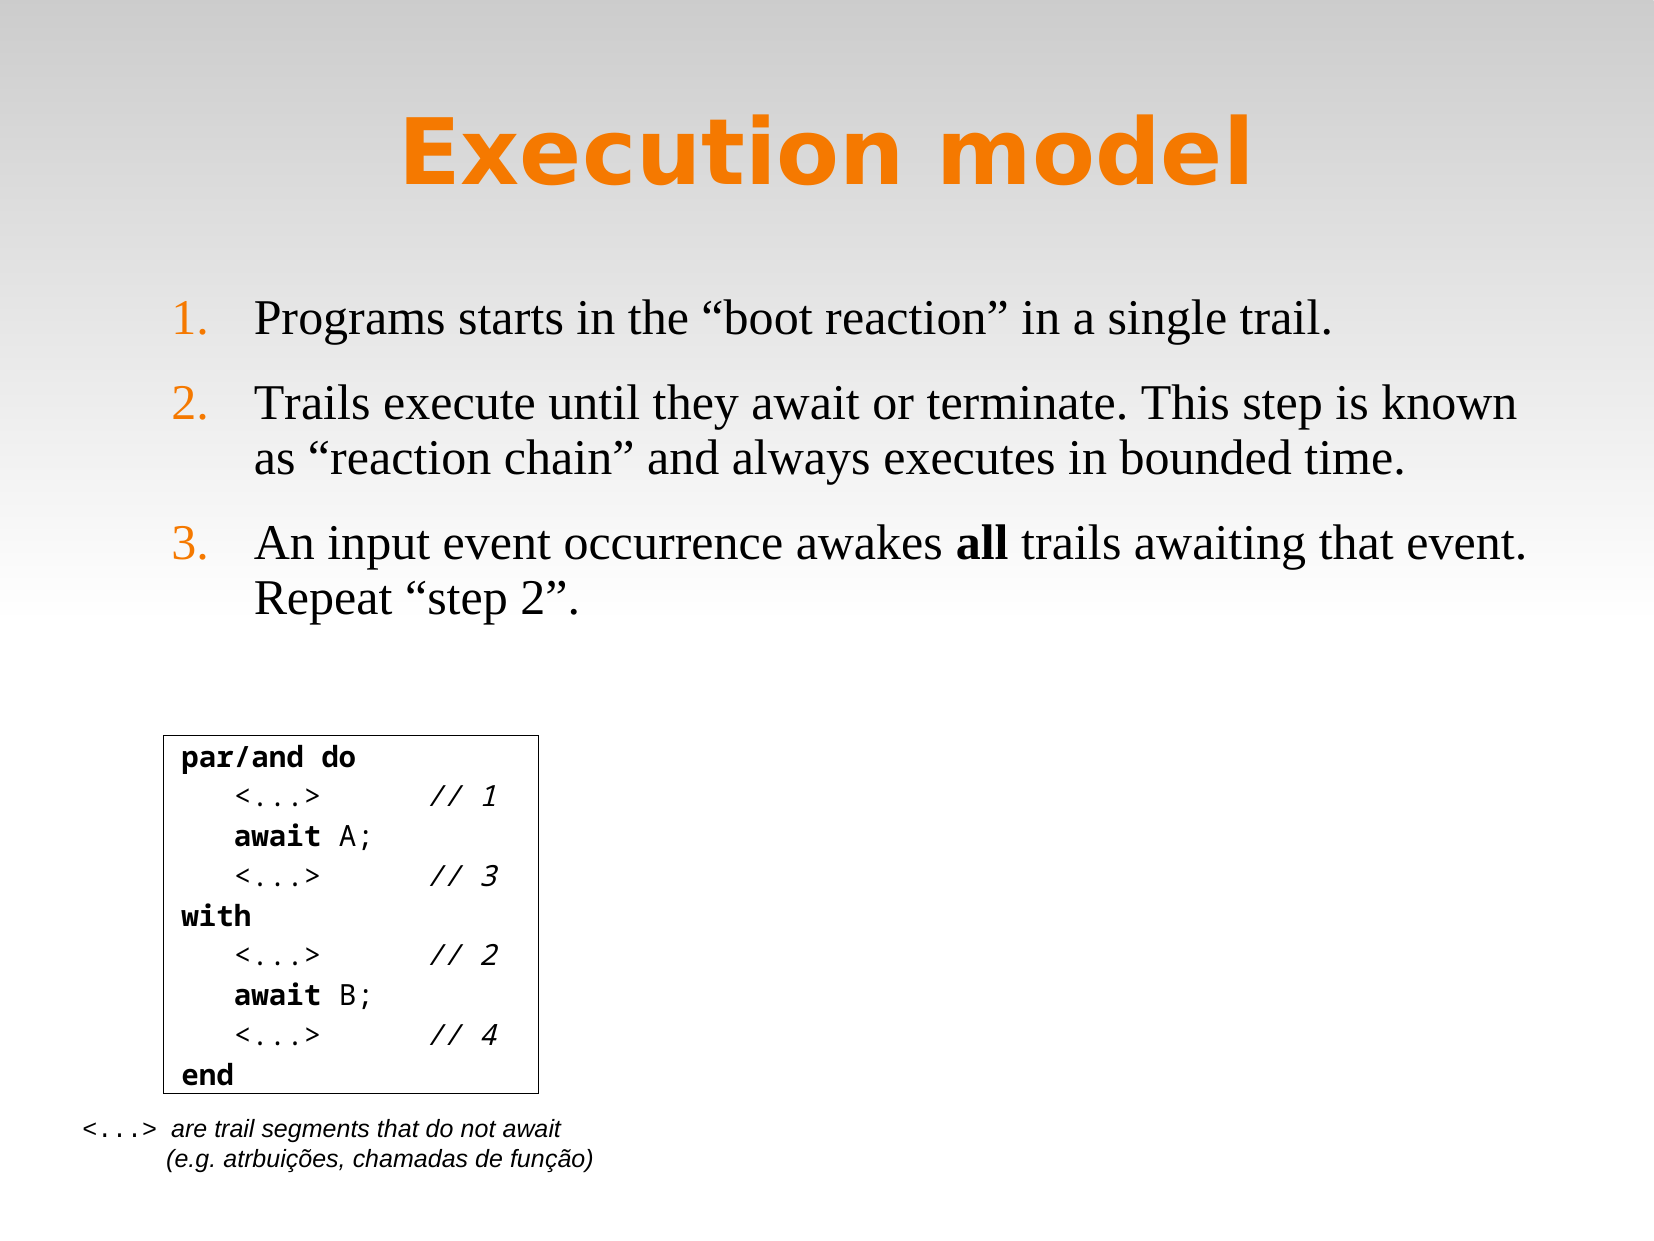

# Execution model
Programs starts in the “boot reaction” in a single trail.
Trails execute until they await or terminate. This step is known as “reaction chain” and always executes in bounded time.
An input event occurrence awakes all trails awaiting that event. Repeat “step 2”.
 par/and do
 <...> // 1
 await A;
 <...> // 3
 with
 <...> // 2
 await B;
 <...> // 4
 end
<...> are trail segments that do not await
 (e.g. atrbuições, chamadas de função)